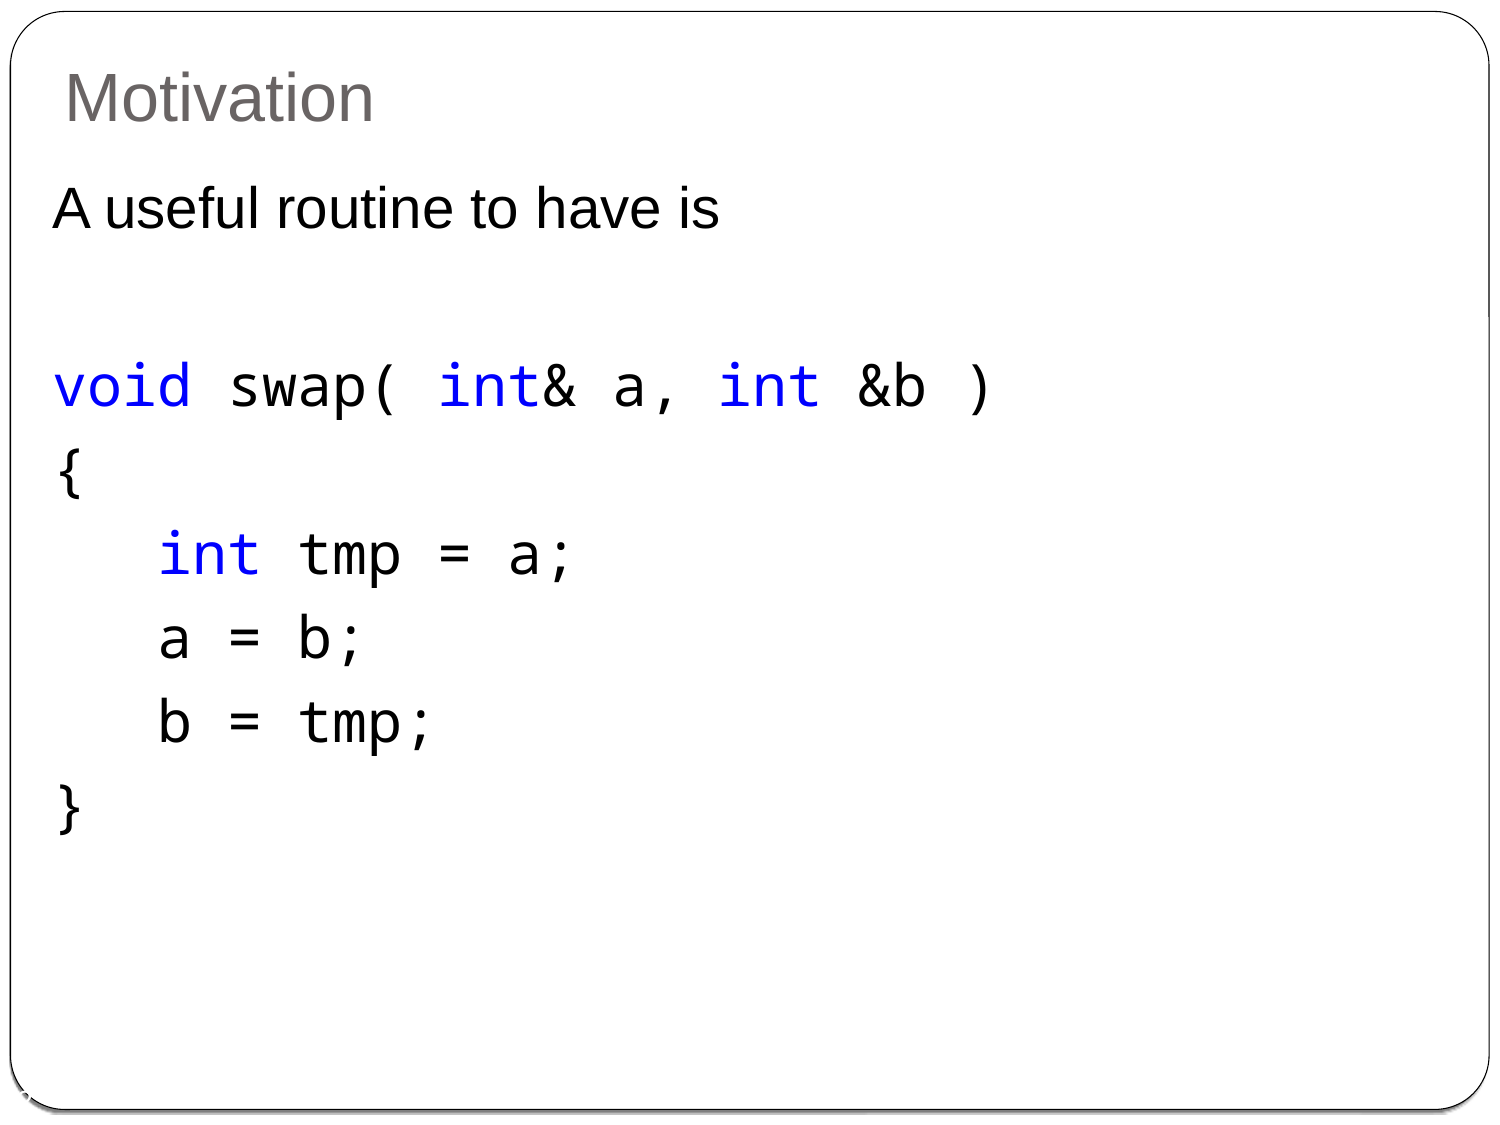

# Motivation
A useful routine to have is
void swap( int& a, int &b )
{
   int tmp = a;
   a = b;
   b = tmp;
}